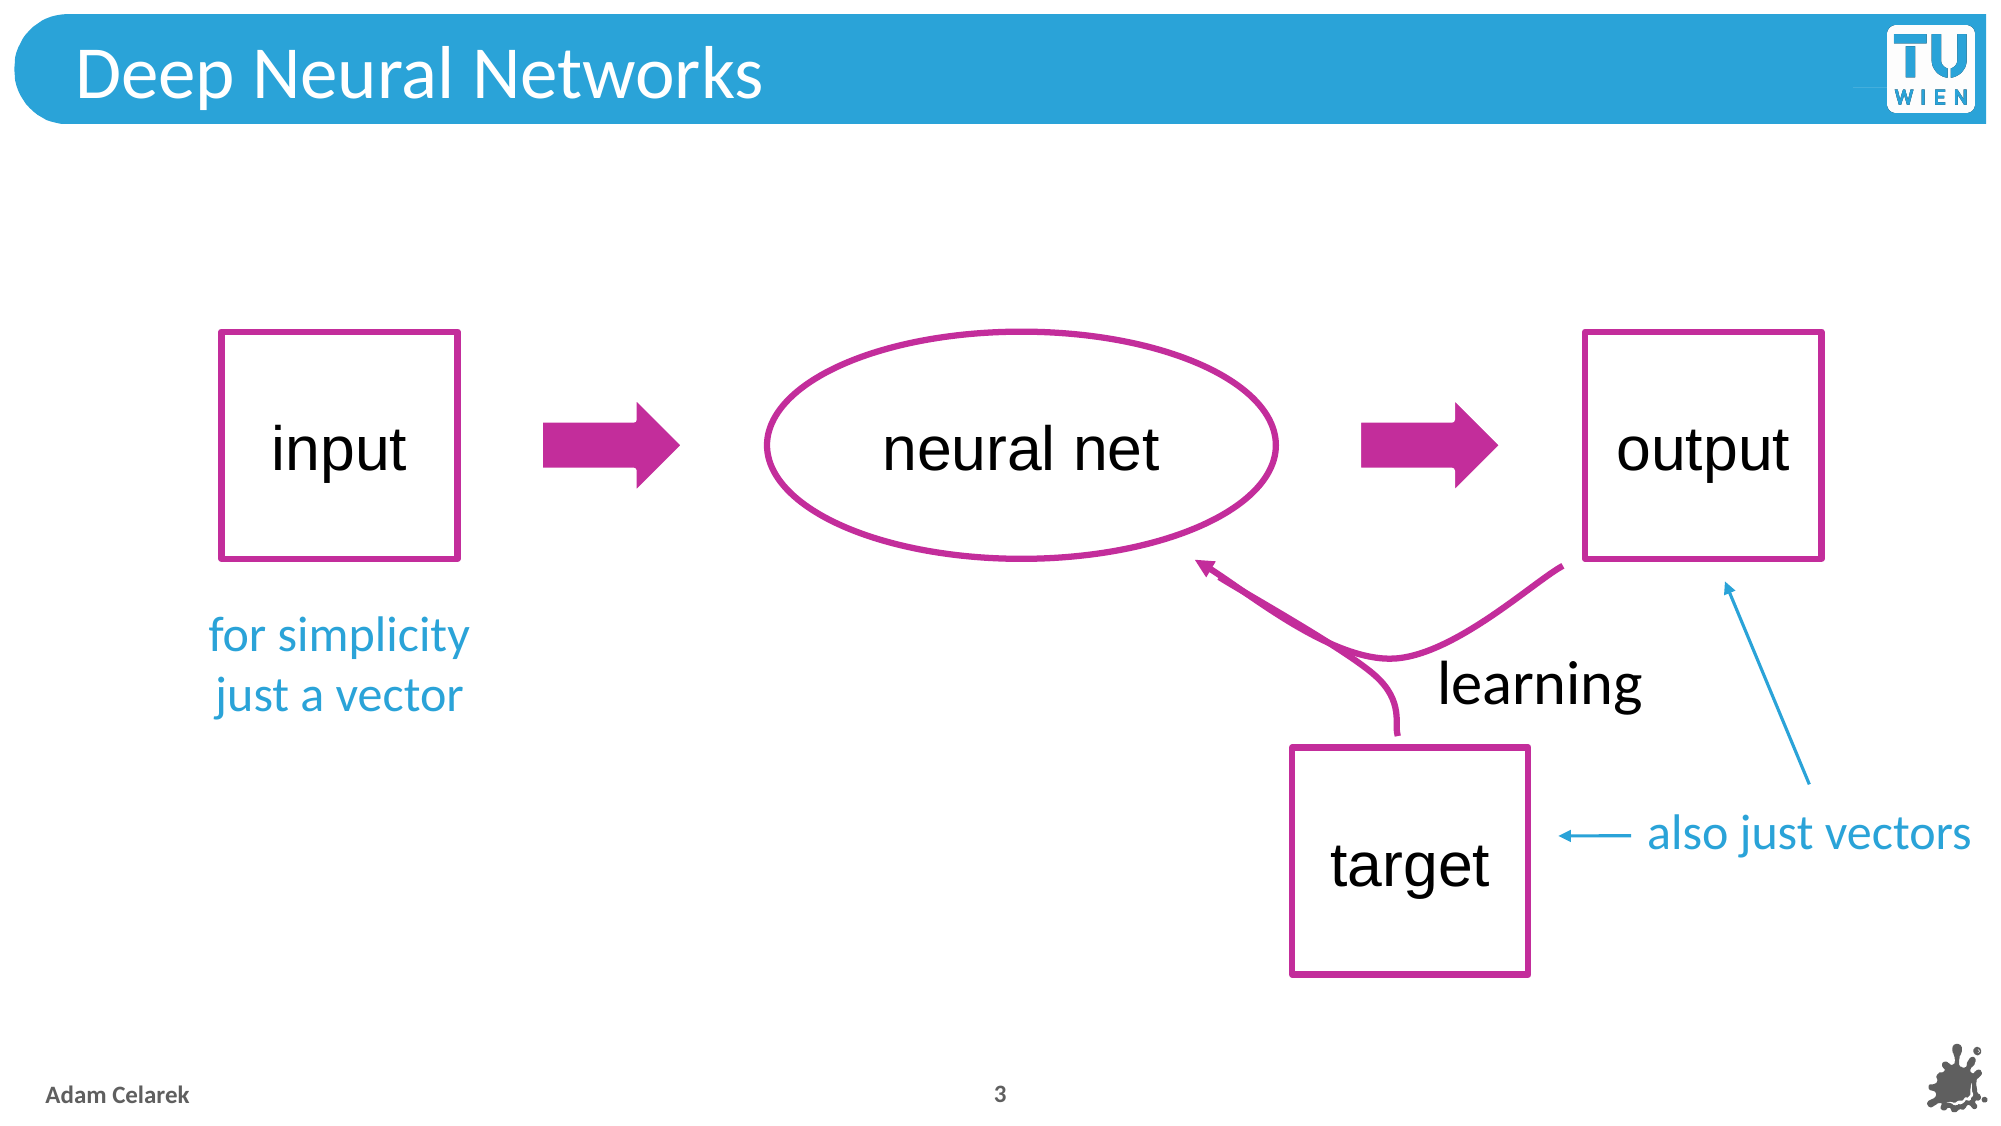

# Deep Neural Networks
input
neural net
output
for simplicity just a vector
learning
target
also just vectors
Adam Celarek